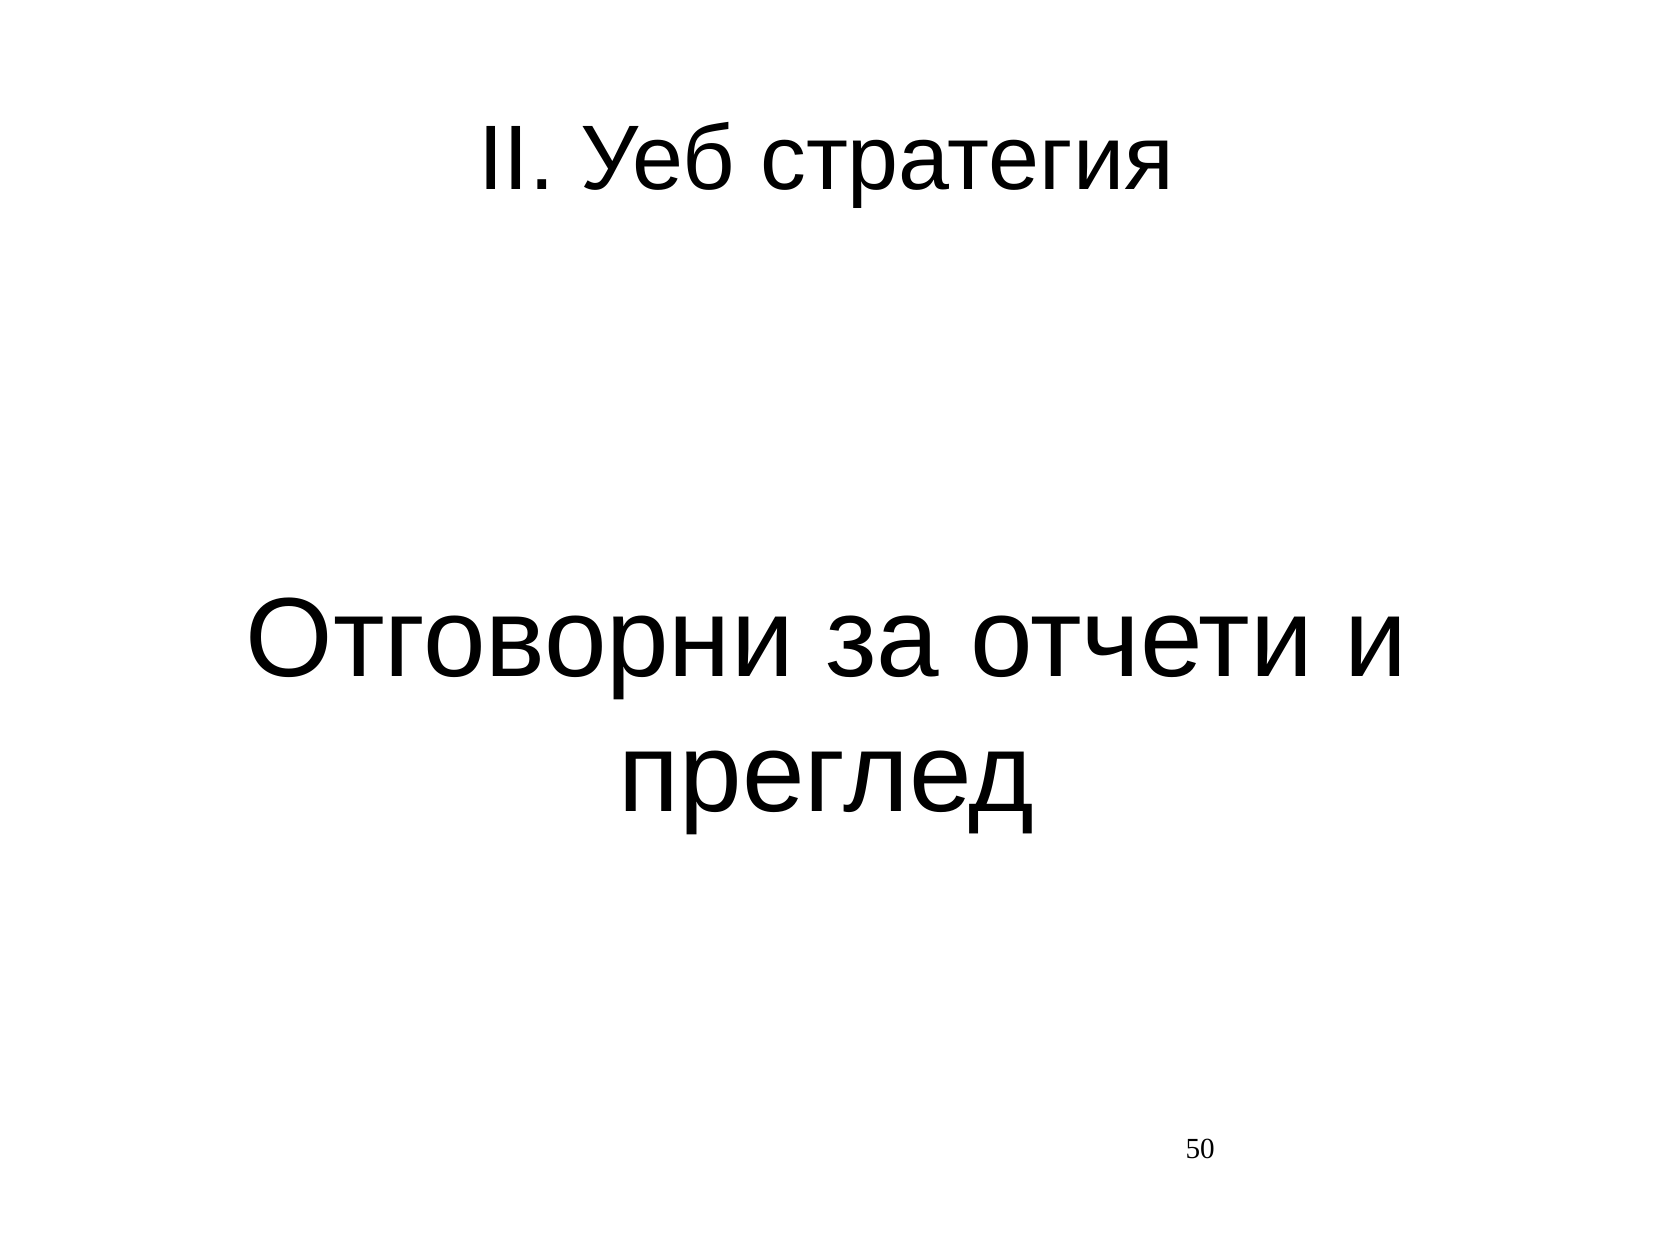

# II. Уеб стратегия
Отговорни за отчети и преглед